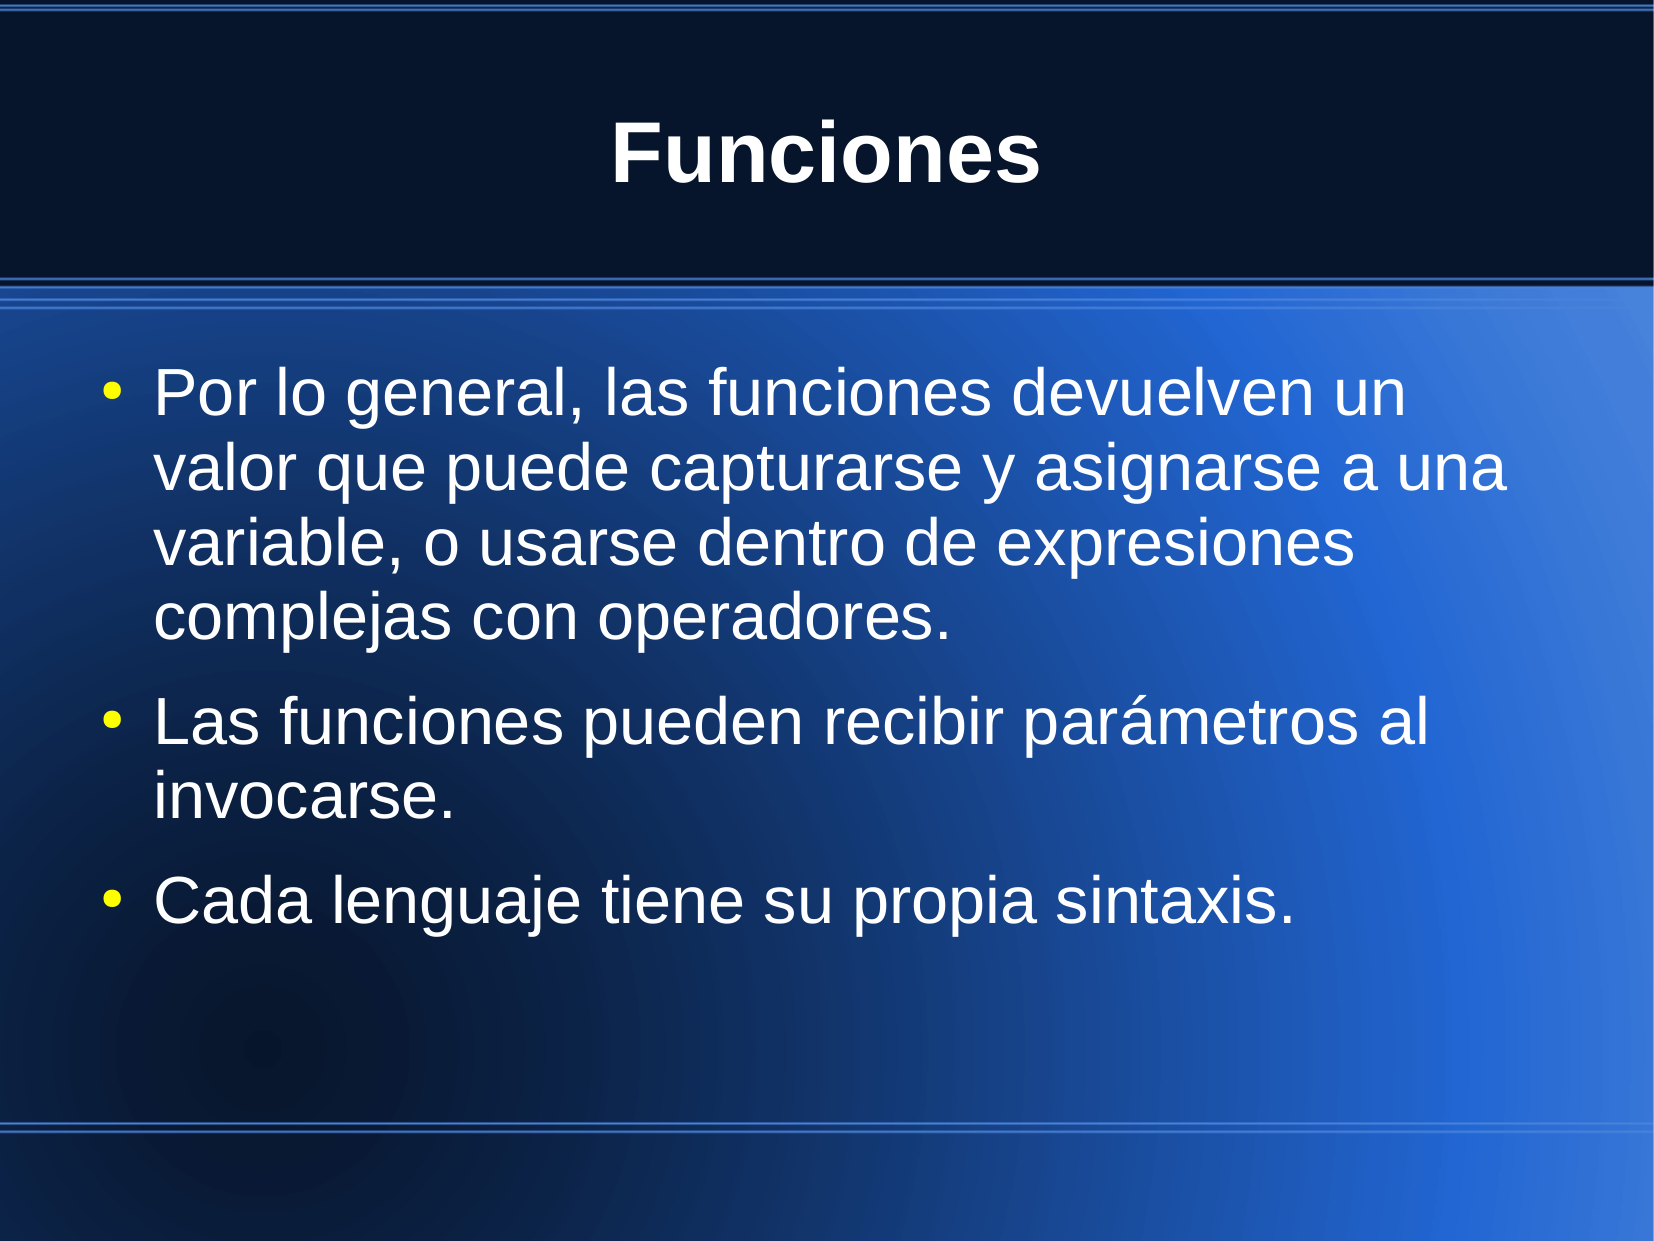

# Funciones
Por lo general, las funciones devuelven un valor que puede capturarse y asignarse a una variable, o usarse dentro de expresiones complejas con operadores.
Las funciones pueden recibir parámetros al invocarse.
Cada lenguaje tiene su propia sintaxis.